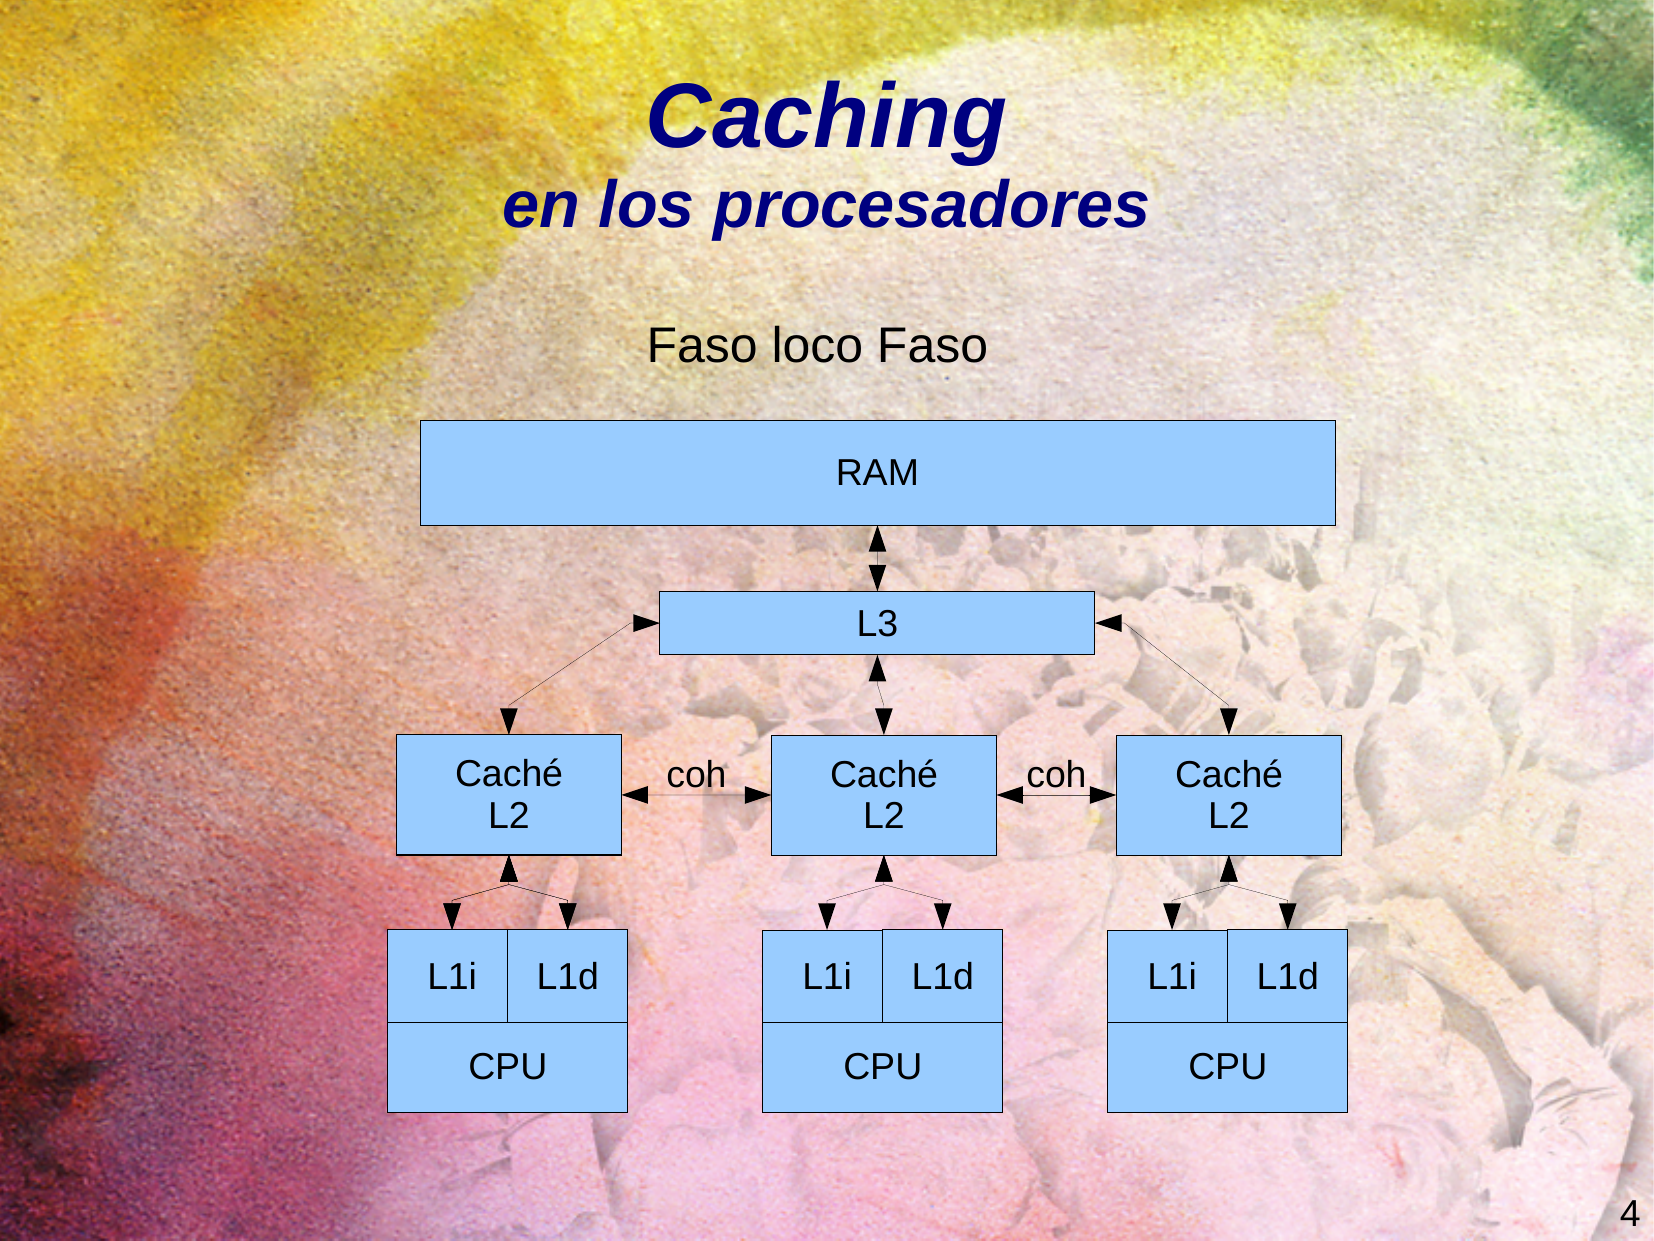

# Caching en los procesadores
Faso loco Faso
RAM
L3
Caché
L2
Caché
L2
Caché
L2
Caché
L2
L1d
L1i
L1d
L1d
L1d
L1i
L1i
L1i
CPU
CPU
CPU
CPU
4